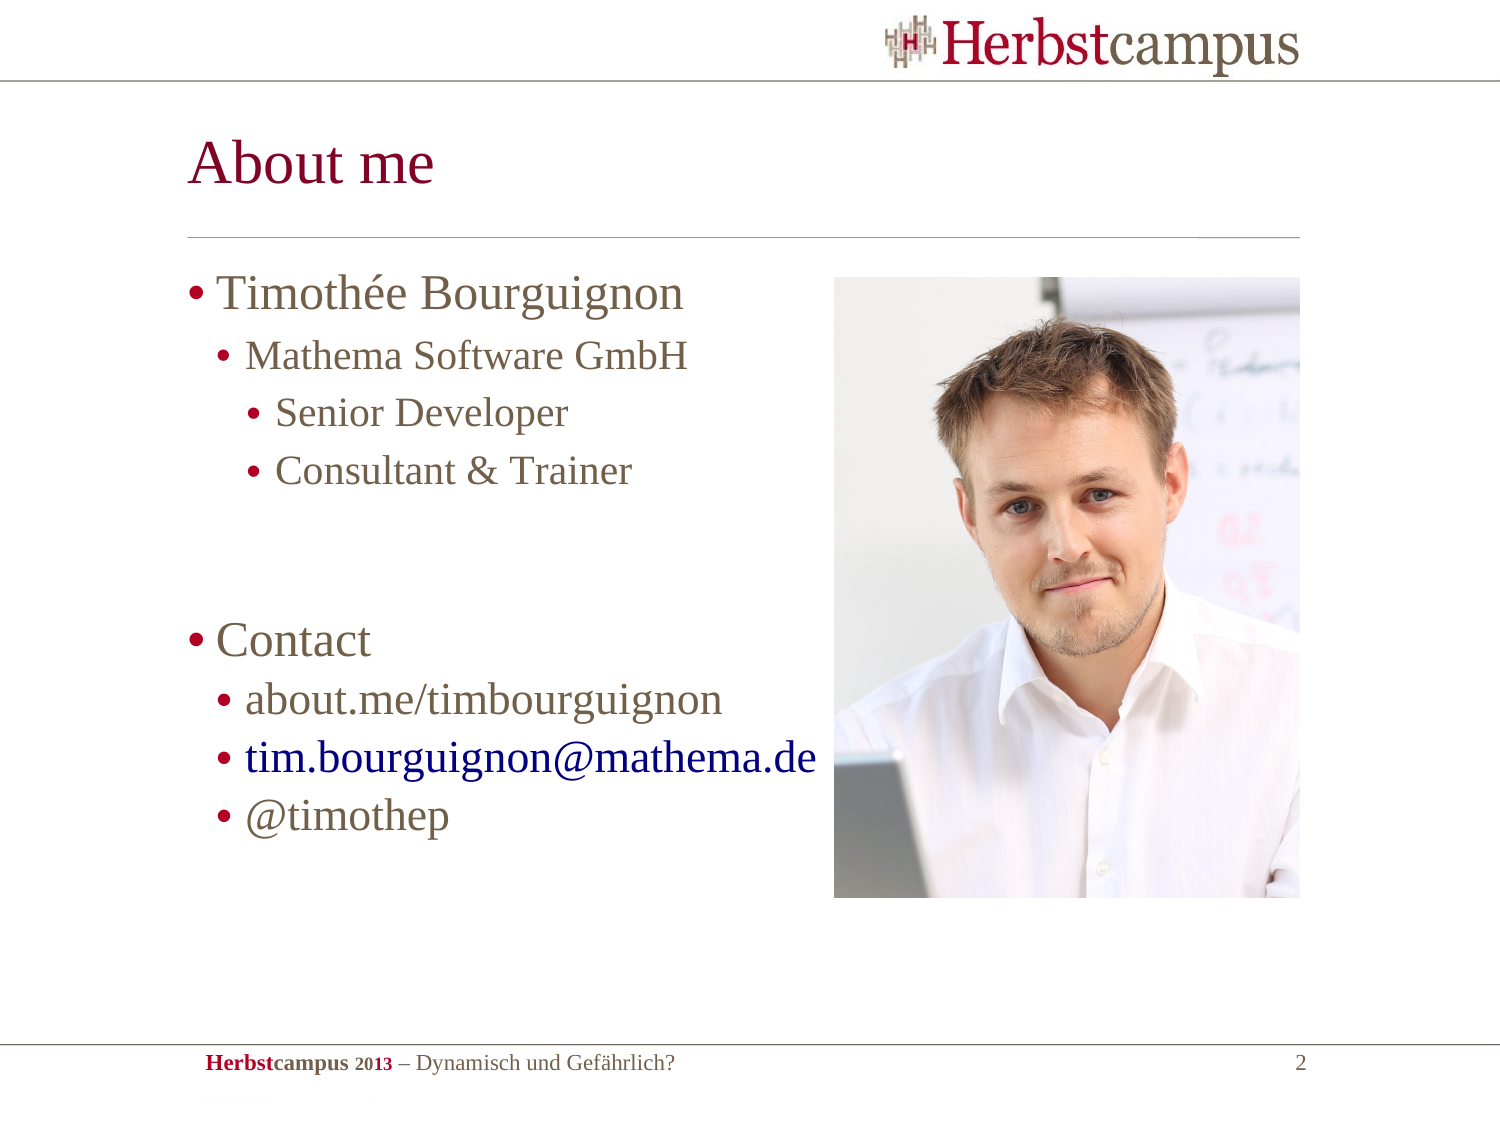

# About me
Timothée Bourguignon
Mathema Software GmbH
Senior Developer
Consultant & Trainer
Contact
about.me/timbourguignon
tim.bourguignon@mathema.de
@timothep